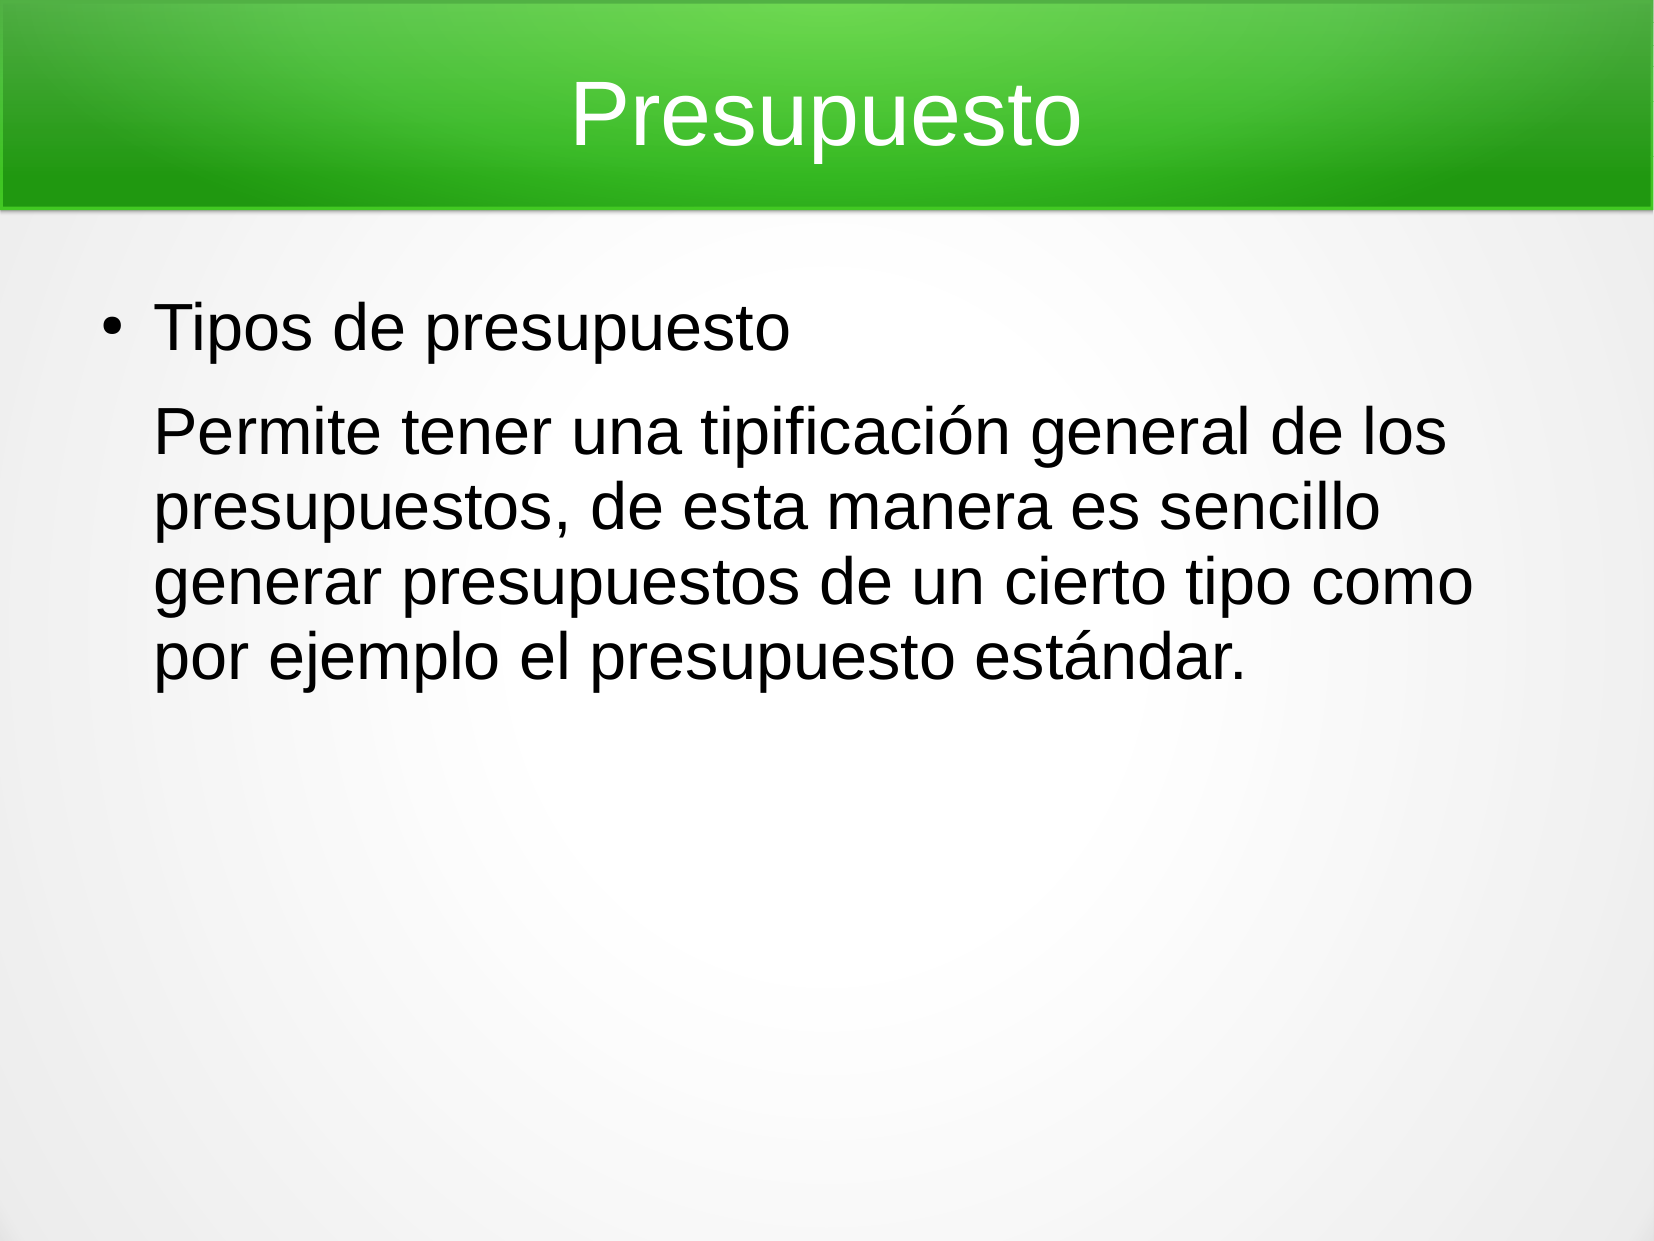

# Presupuesto
Tipos de presupuesto
Permite tener una tipificación general de los presupuestos, de esta manera es sencillo generar presupuestos de un cierto tipo como por ejemplo el presupuesto estándar.